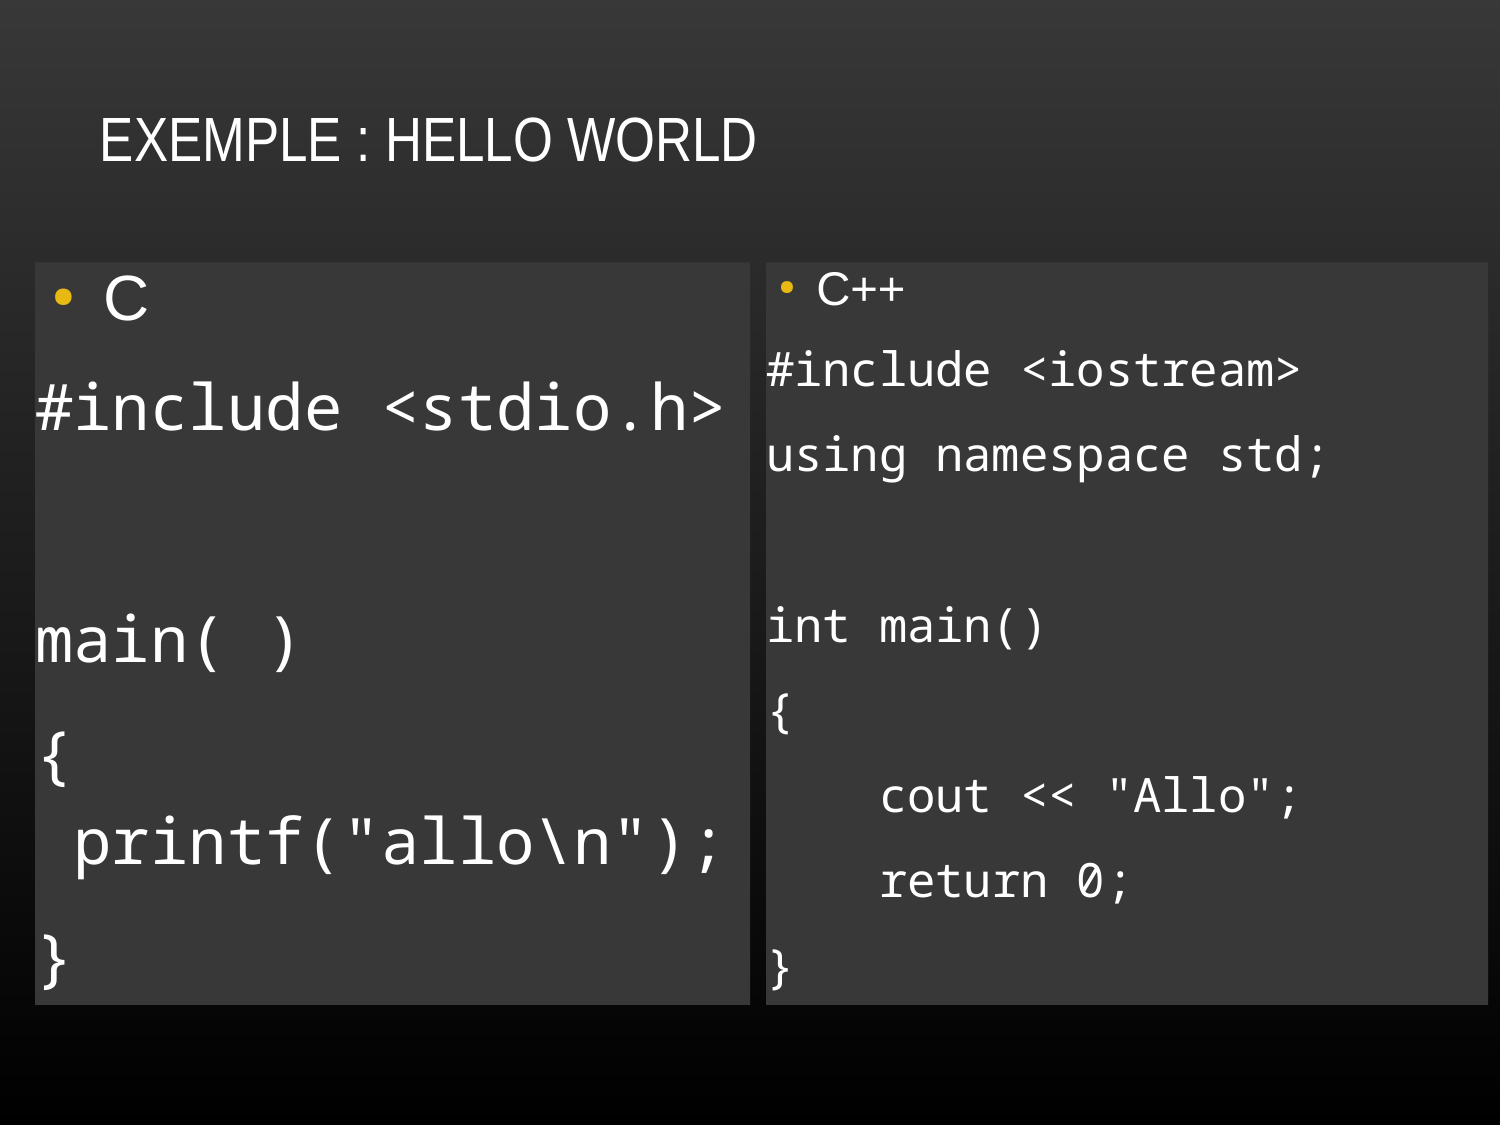

# Exemple : Hello World
C
#include <stdio.h>
main( )
{
 printf("allo\n");
}
C++
#include <iostream>
using namespace std;
int main()
{
 cout << "Allo";
 return 0;
}